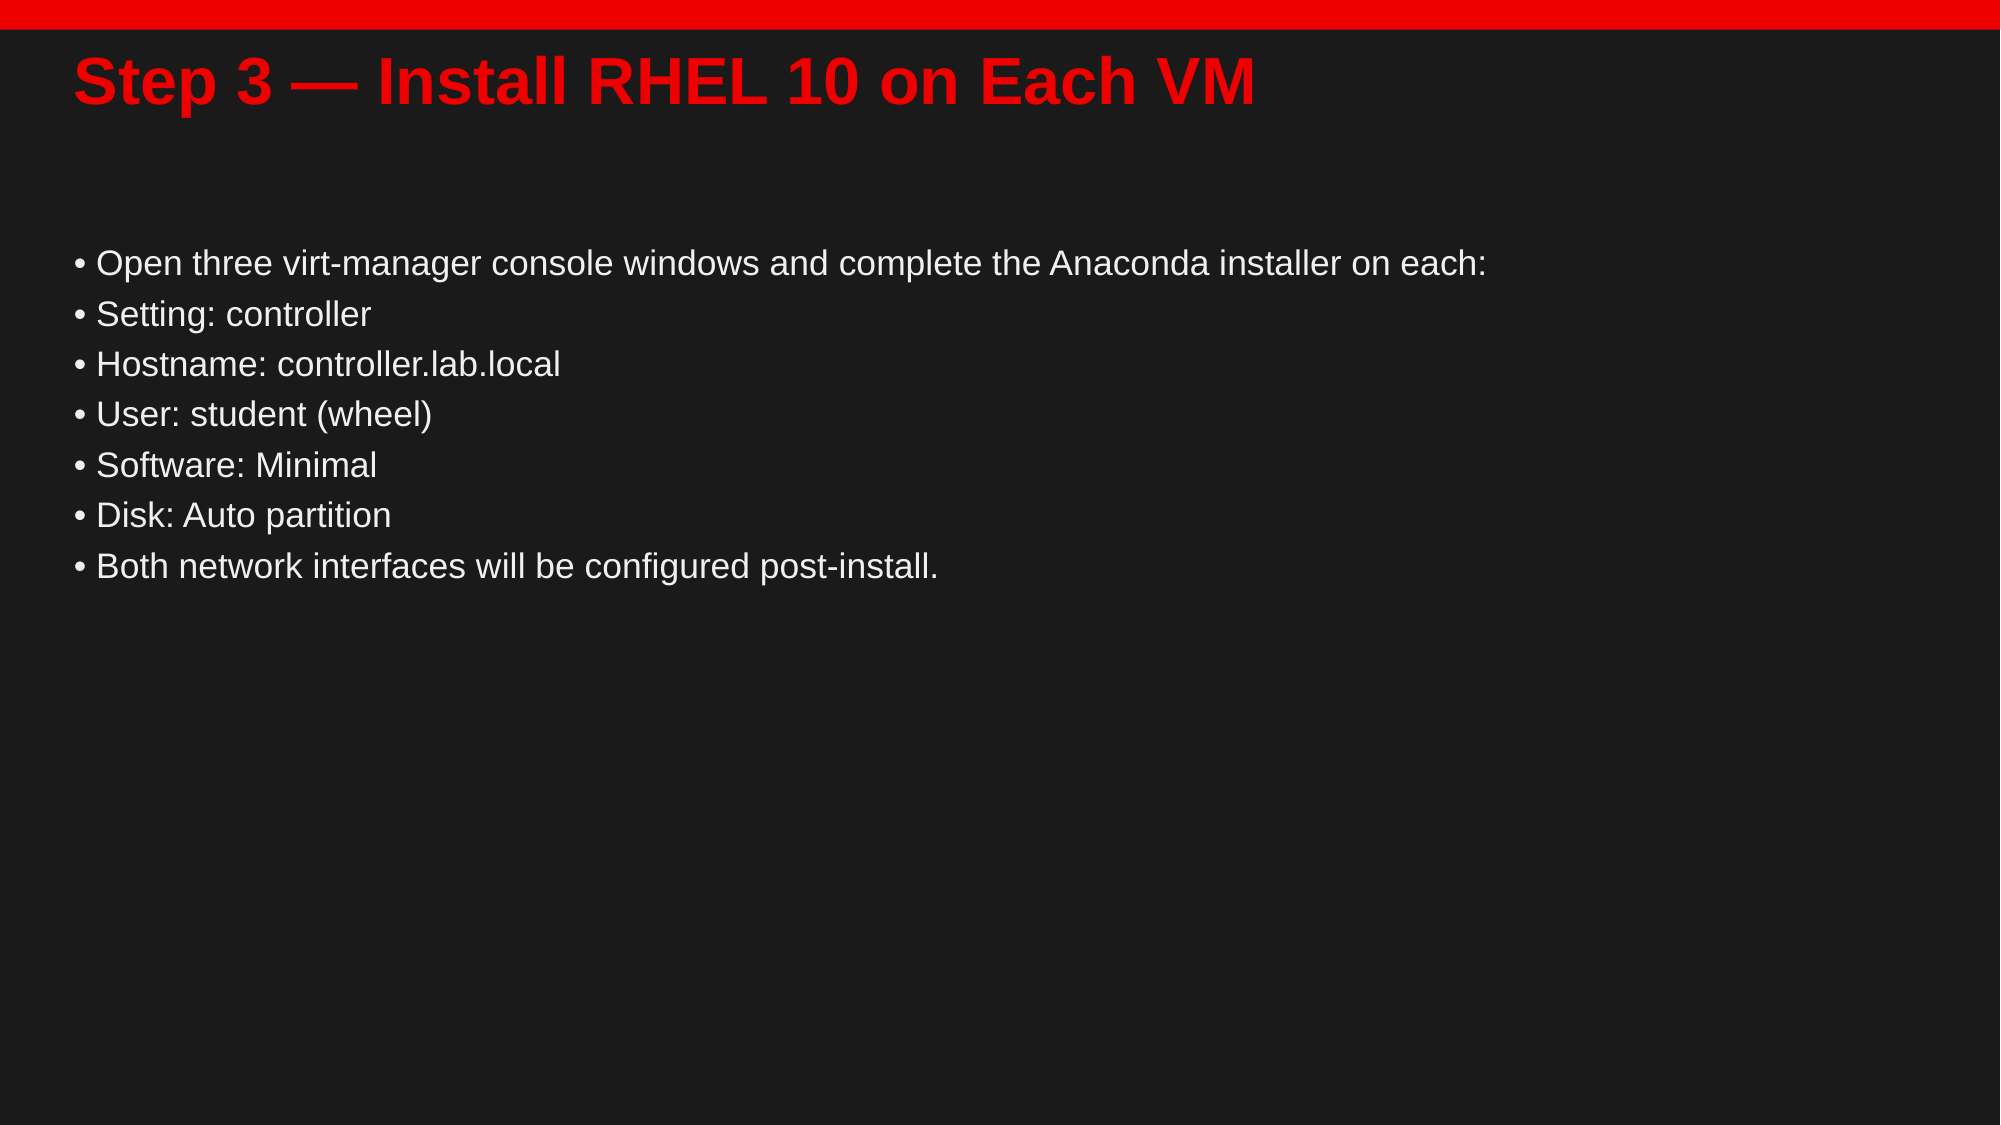

Step 3 — Install RHEL 10 on Each VM
• Open three virt-manager console windows and complete the Anaconda installer on each:
• Setting: controller
• Hostname: controller.lab.local
• User: student (wheel)
• Software: Minimal
• Disk: Auto partition
• Both network interfaces will be configured post-install.